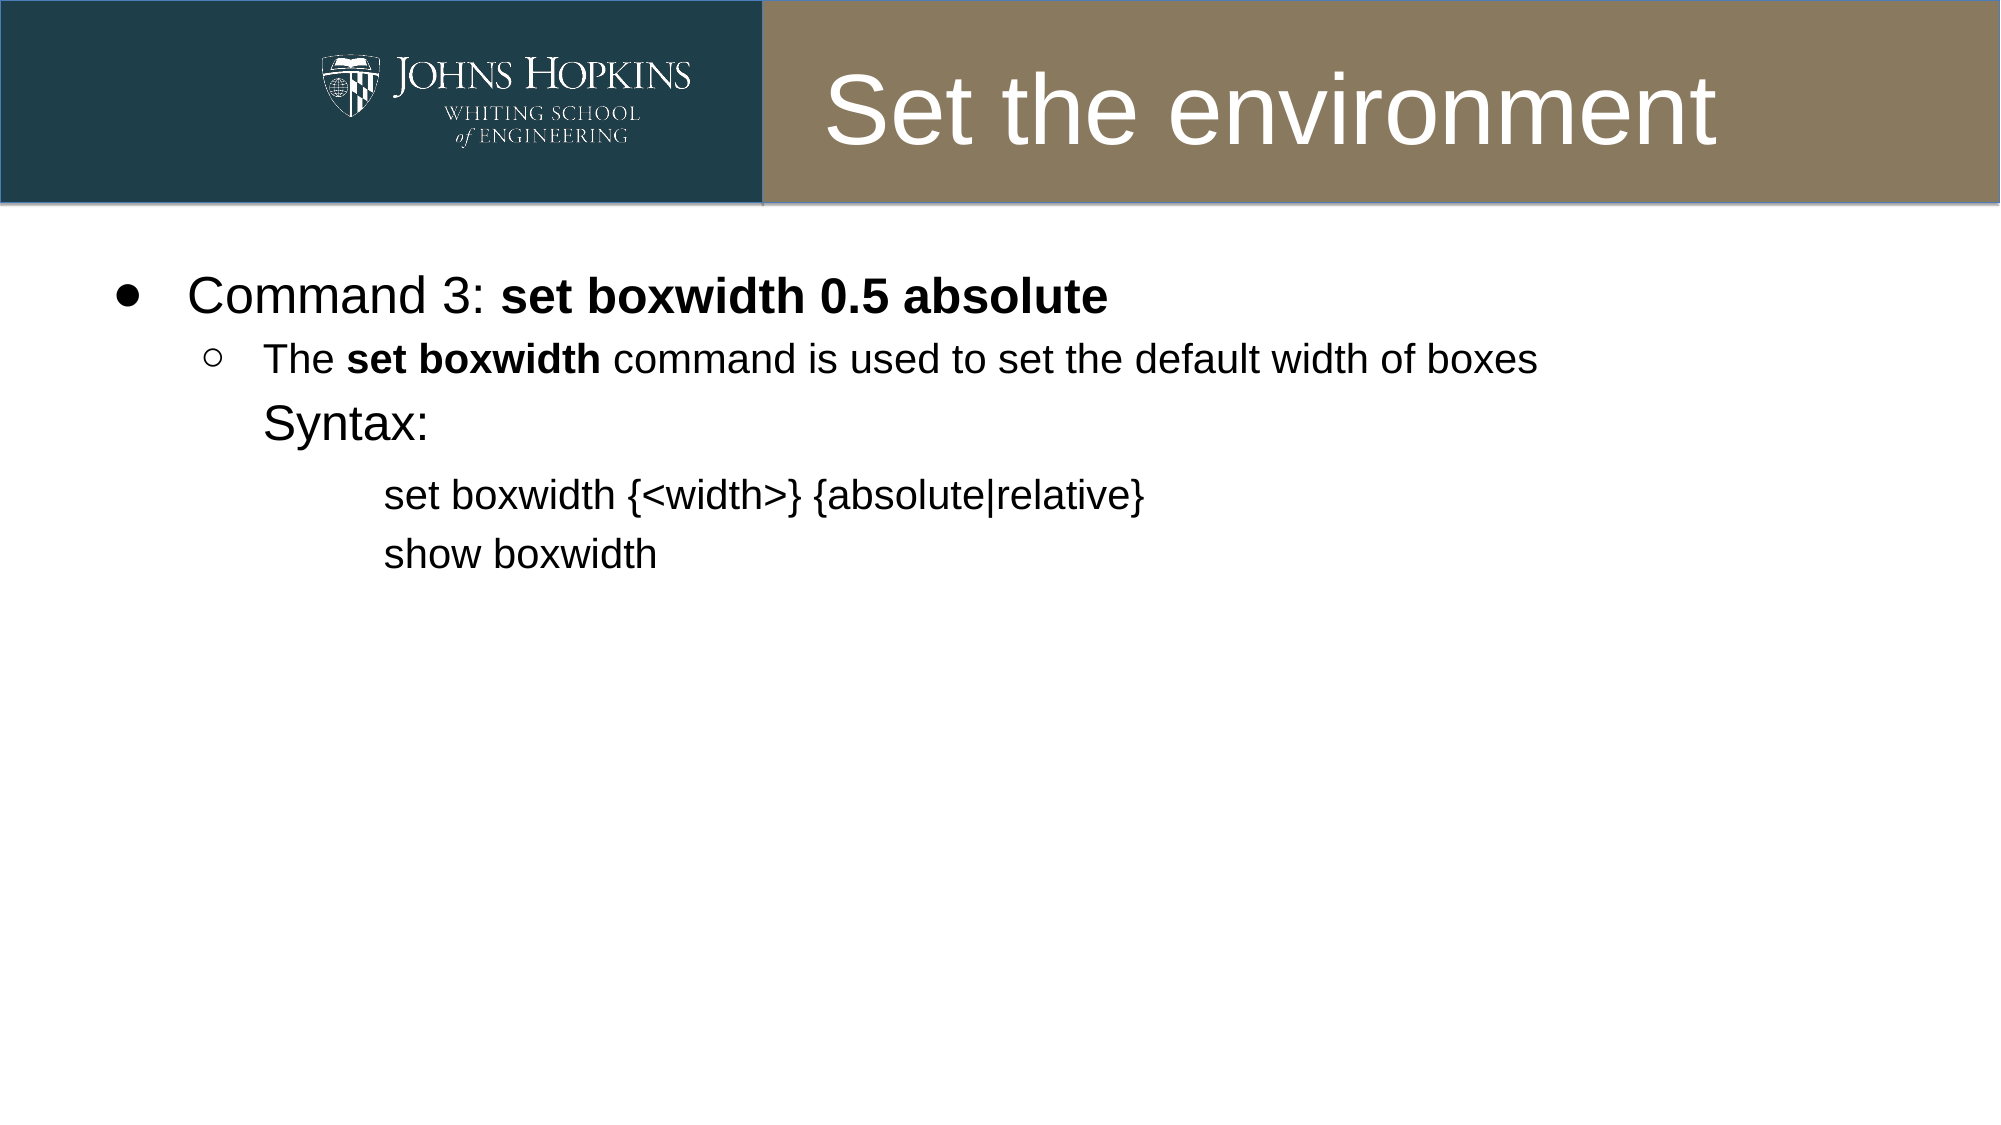

Set the environment
Command 3: set boxwidth 0.5 absolute
The set boxwidth command is used to set the default width of boxes
Syntax:
 set boxwidth {<width>} {absolute|relative}
 show boxwidth